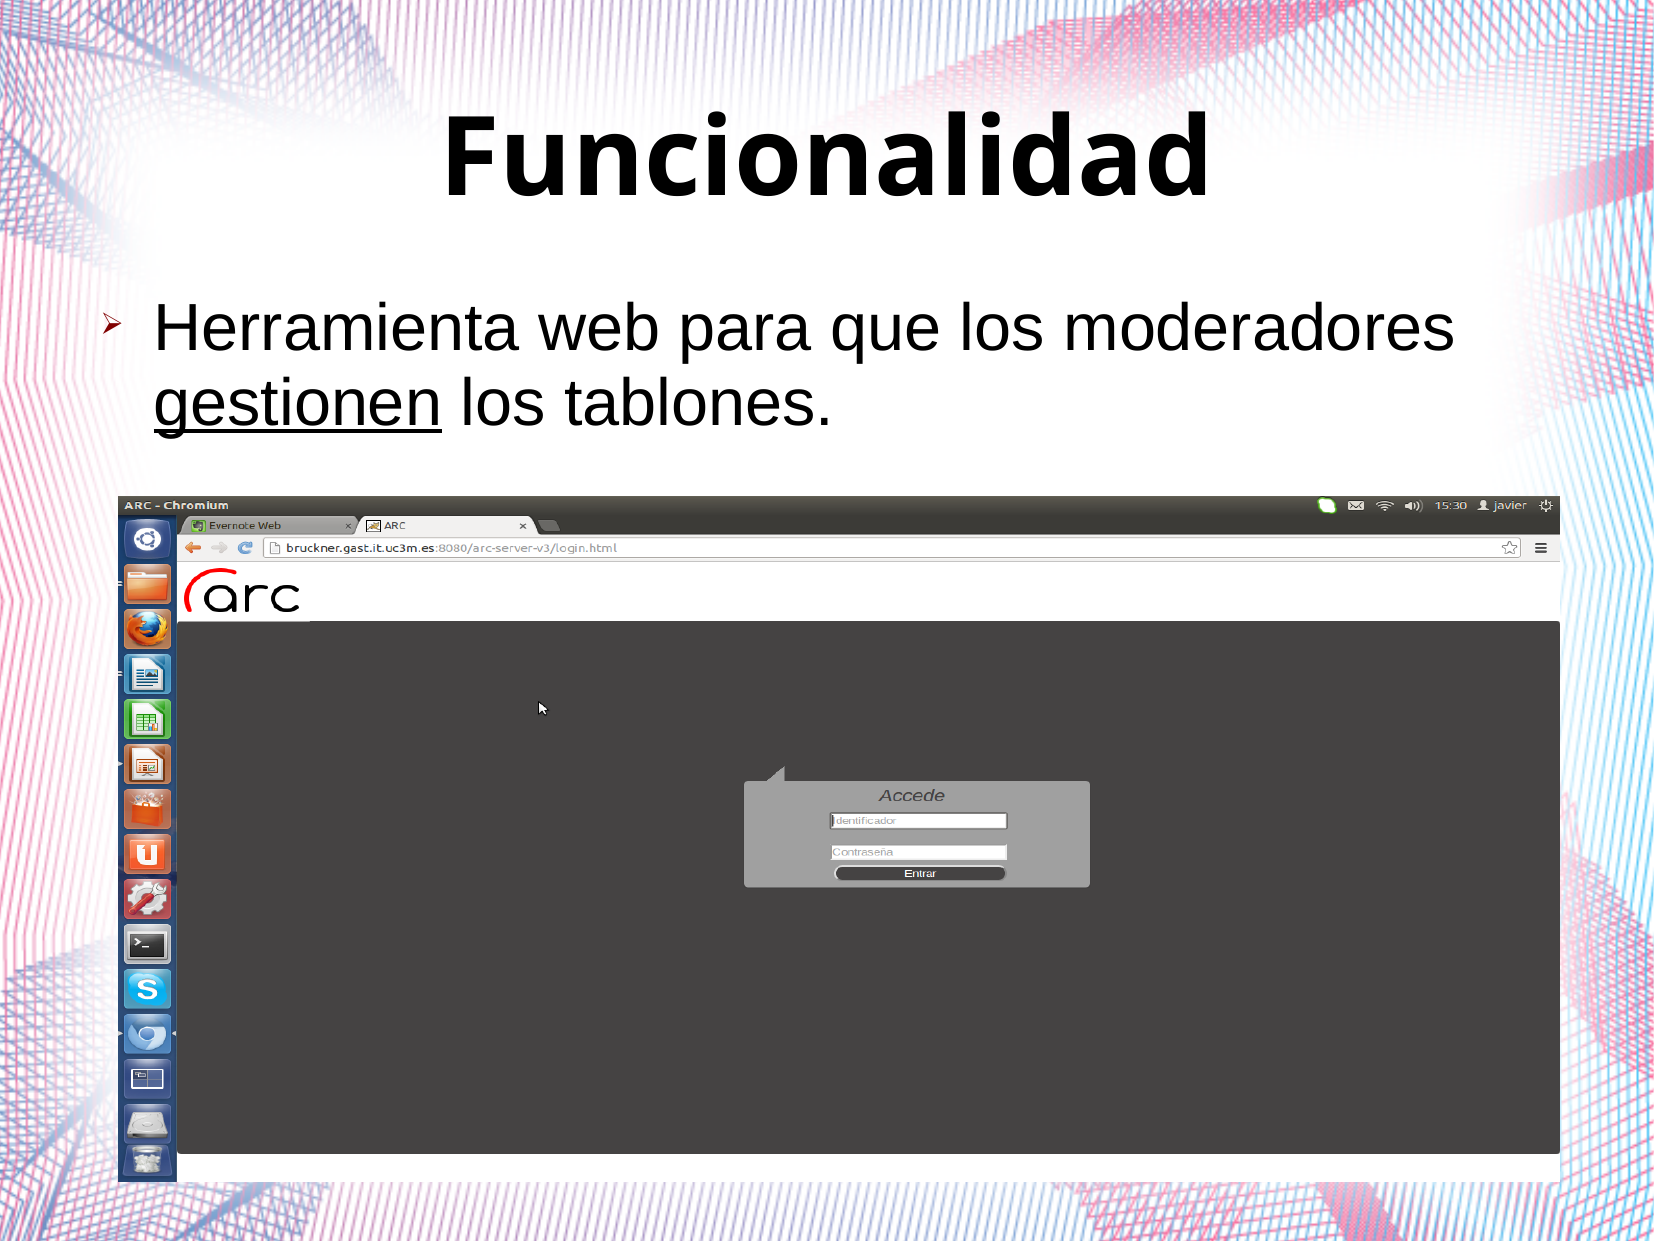

# Funcionalidad
Herramienta web para que los moderadores gestionen los tablones.